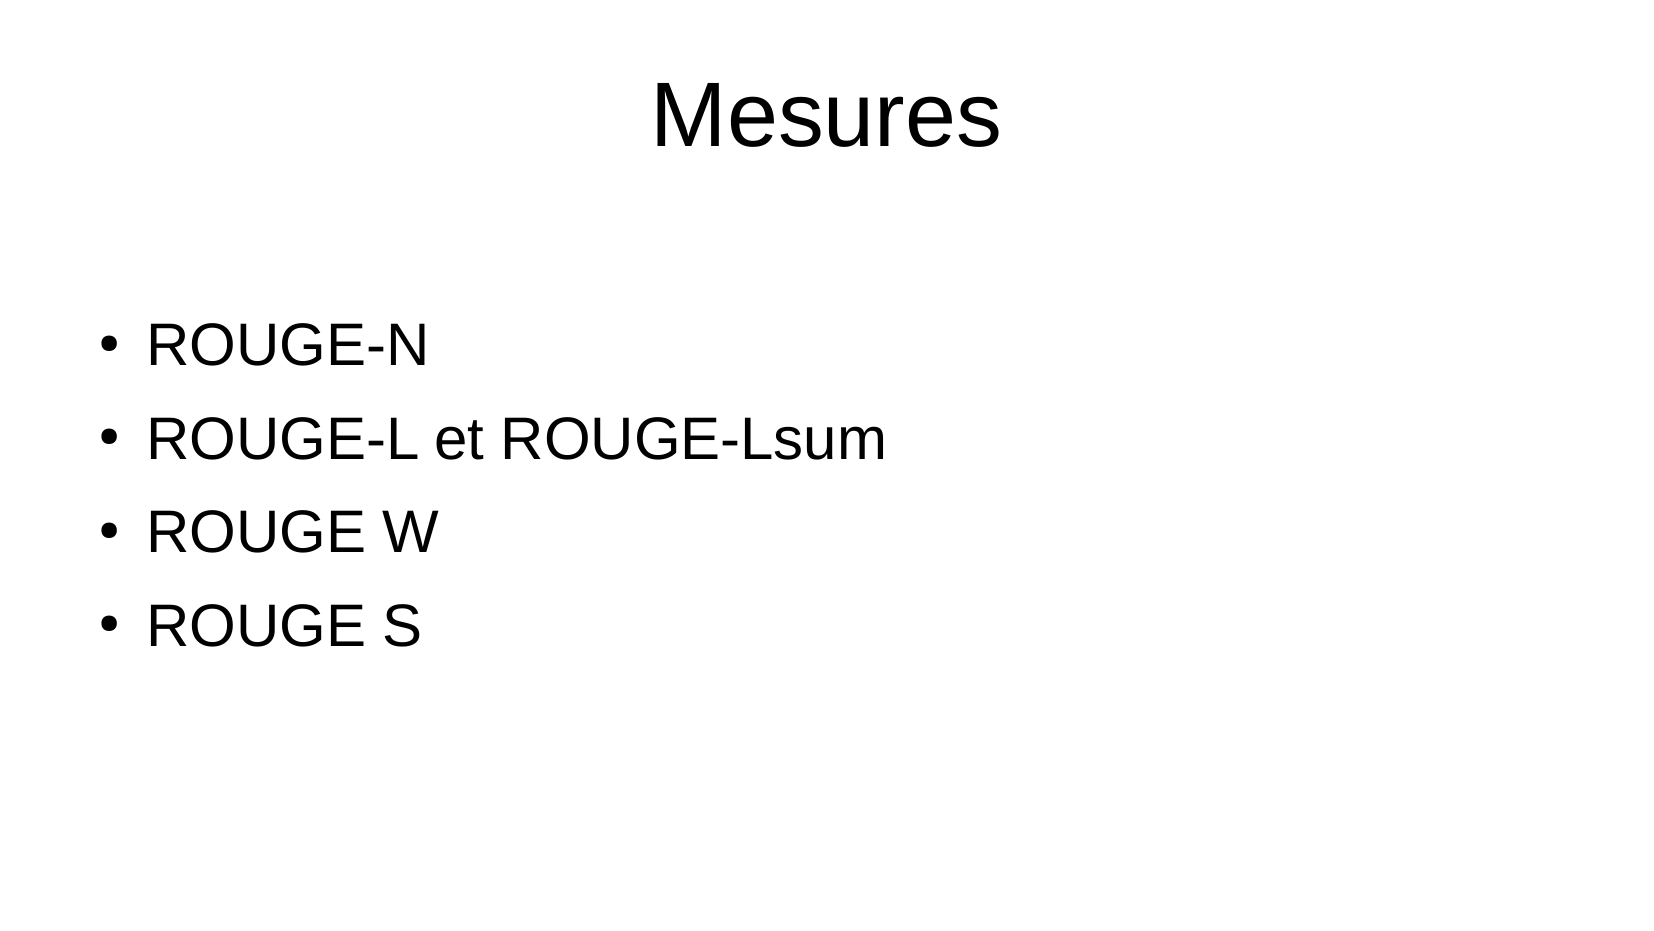

# Mesures
ROUGE-N
ROUGE-L et ROUGE-Lsum
ROUGE W
ROUGE S